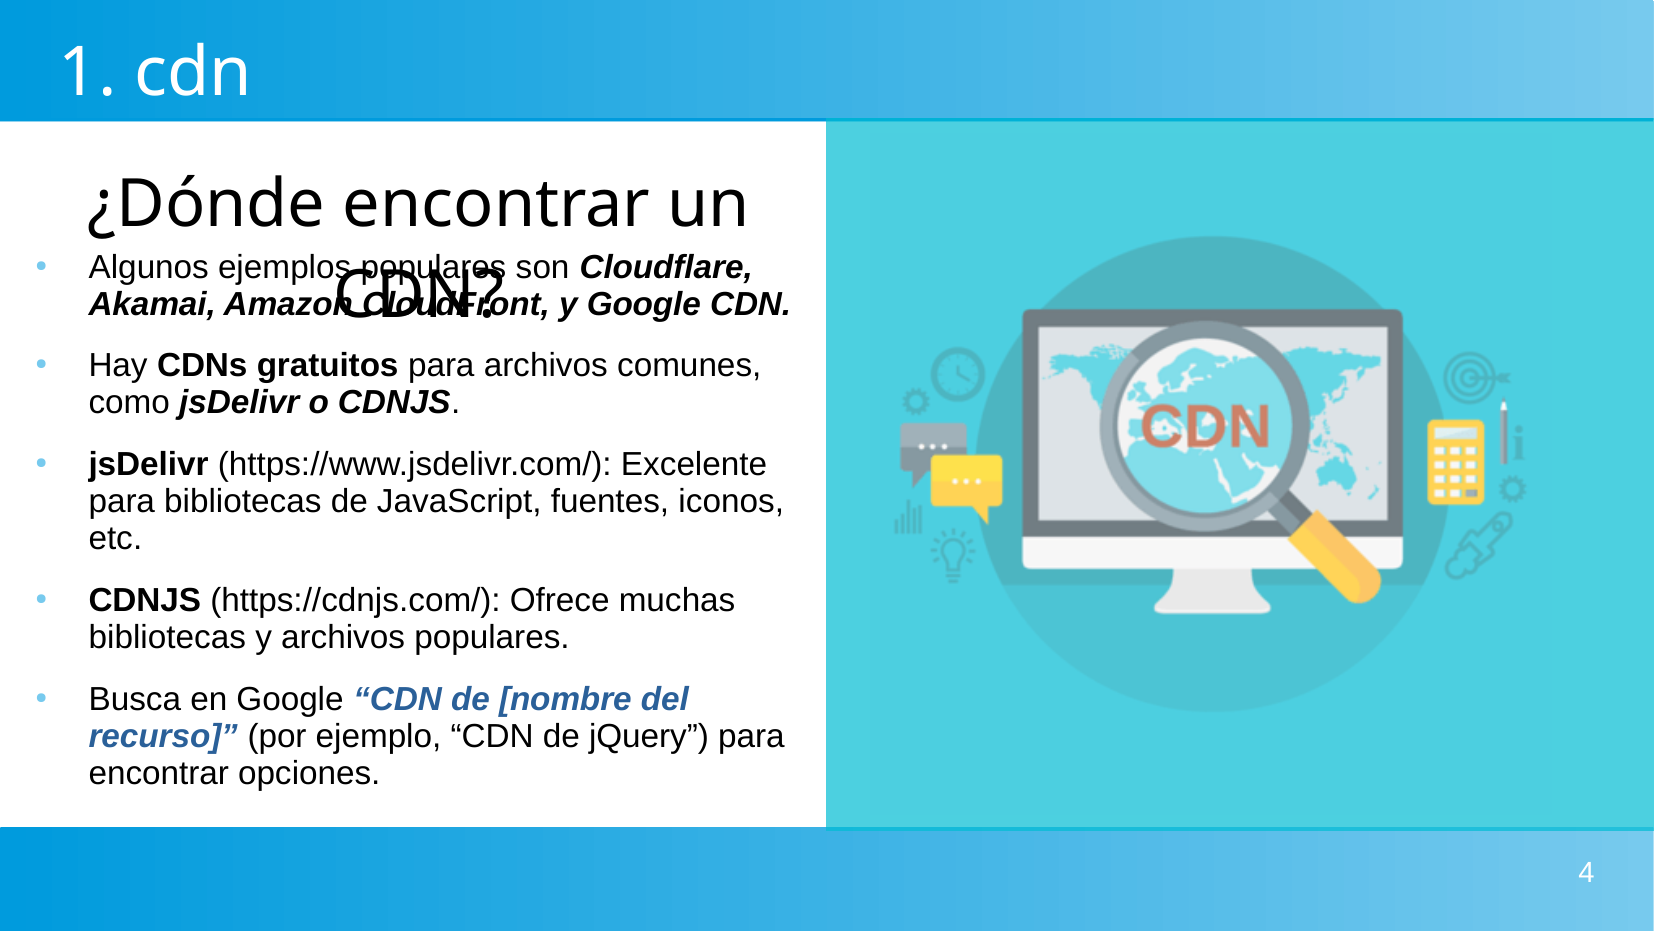

# 1. cdn
¿Dónde encontrar un CDN?
Algunos ejemplos populares son Cloudflare, Akamai, Amazon CloudFront, y Google CDN.
Hay CDNs gratuitos para archivos comunes, como jsDelivr o CDNJS.
jsDelivr (https://www.jsdelivr.com/): Excelente para bibliotecas de JavaScript, fuentes, iconos, etc.
CDNJS (https://cdnjs.com/): Ofrece muchas bibliotecas y archivos populares.
Busca en Google “CDN de [nombre del recurso]” (por ejemplo, “CDN de jQuery”) para encontrar opciones.
4